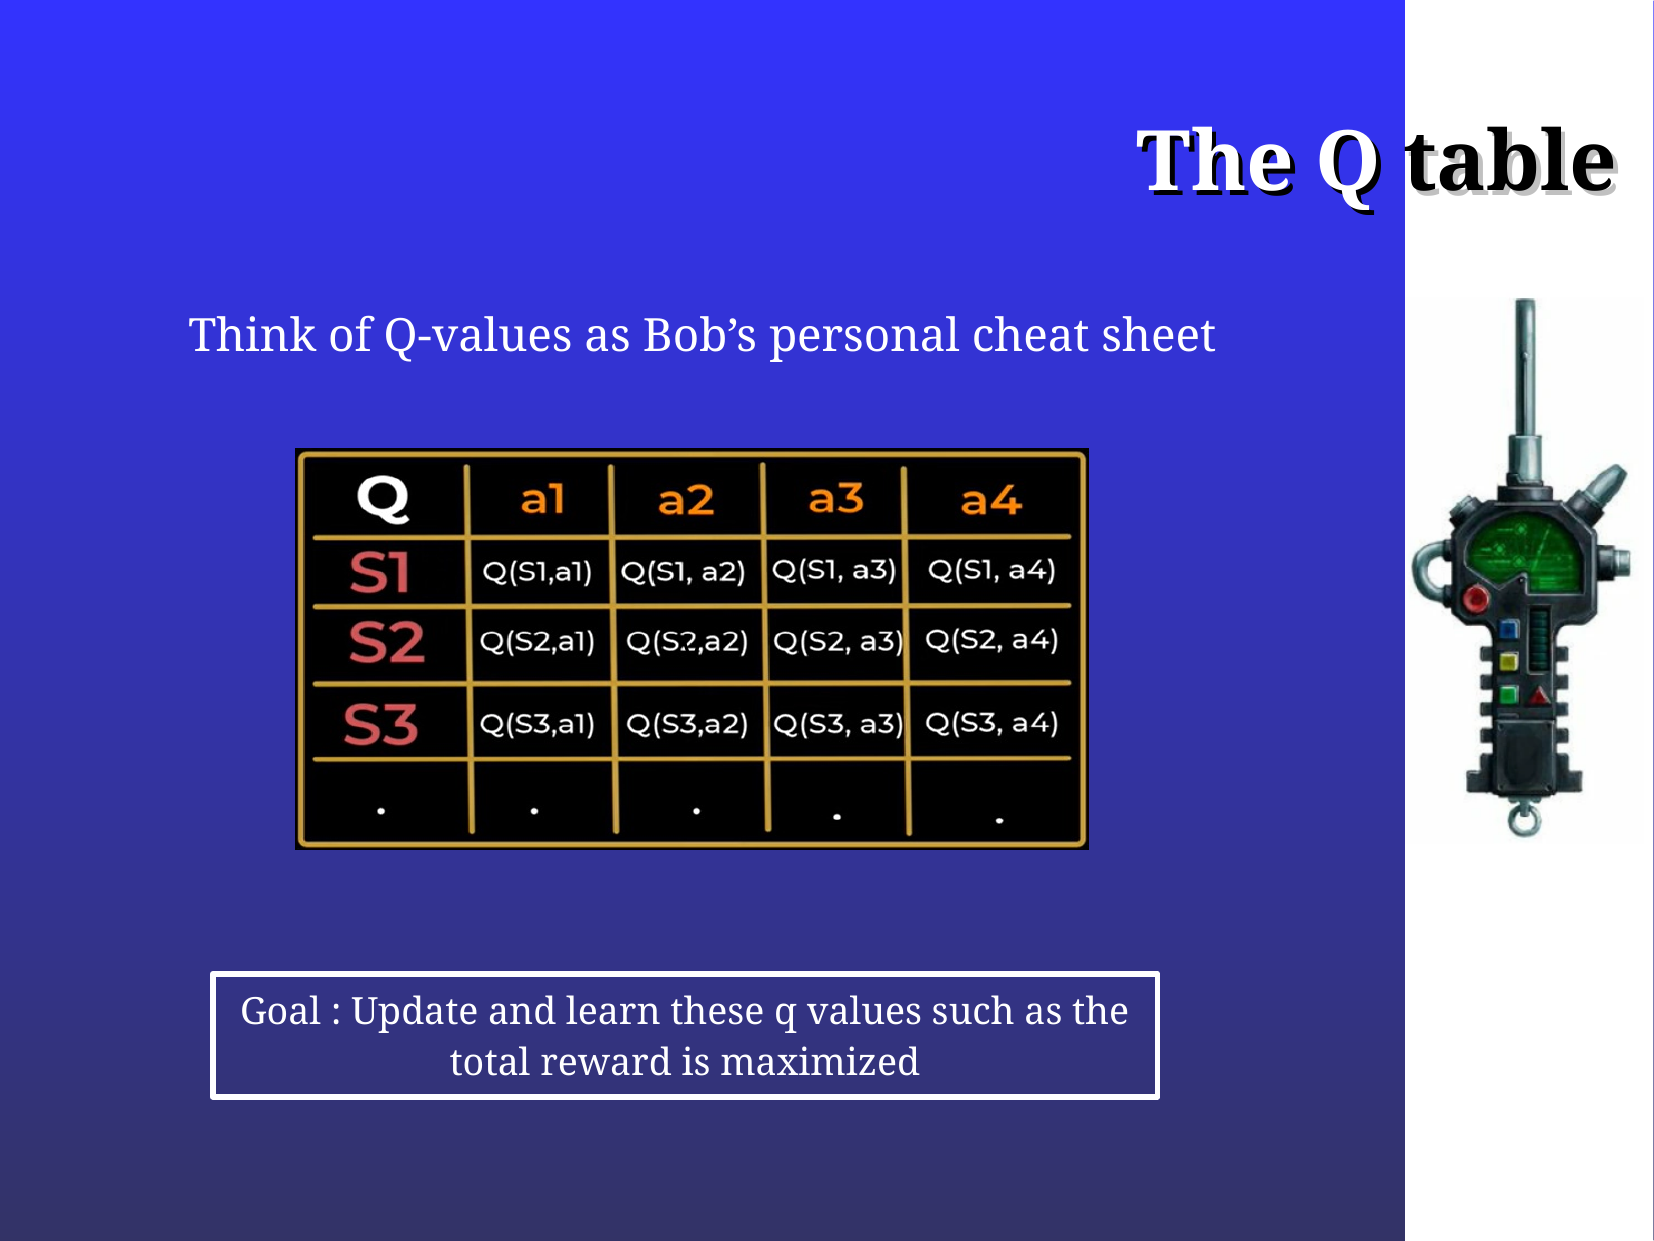

The Q table
Think of Q-values as Bob’s personal cheat sheet
v
Goal : Update and learn these q values such as the total reward is maximized